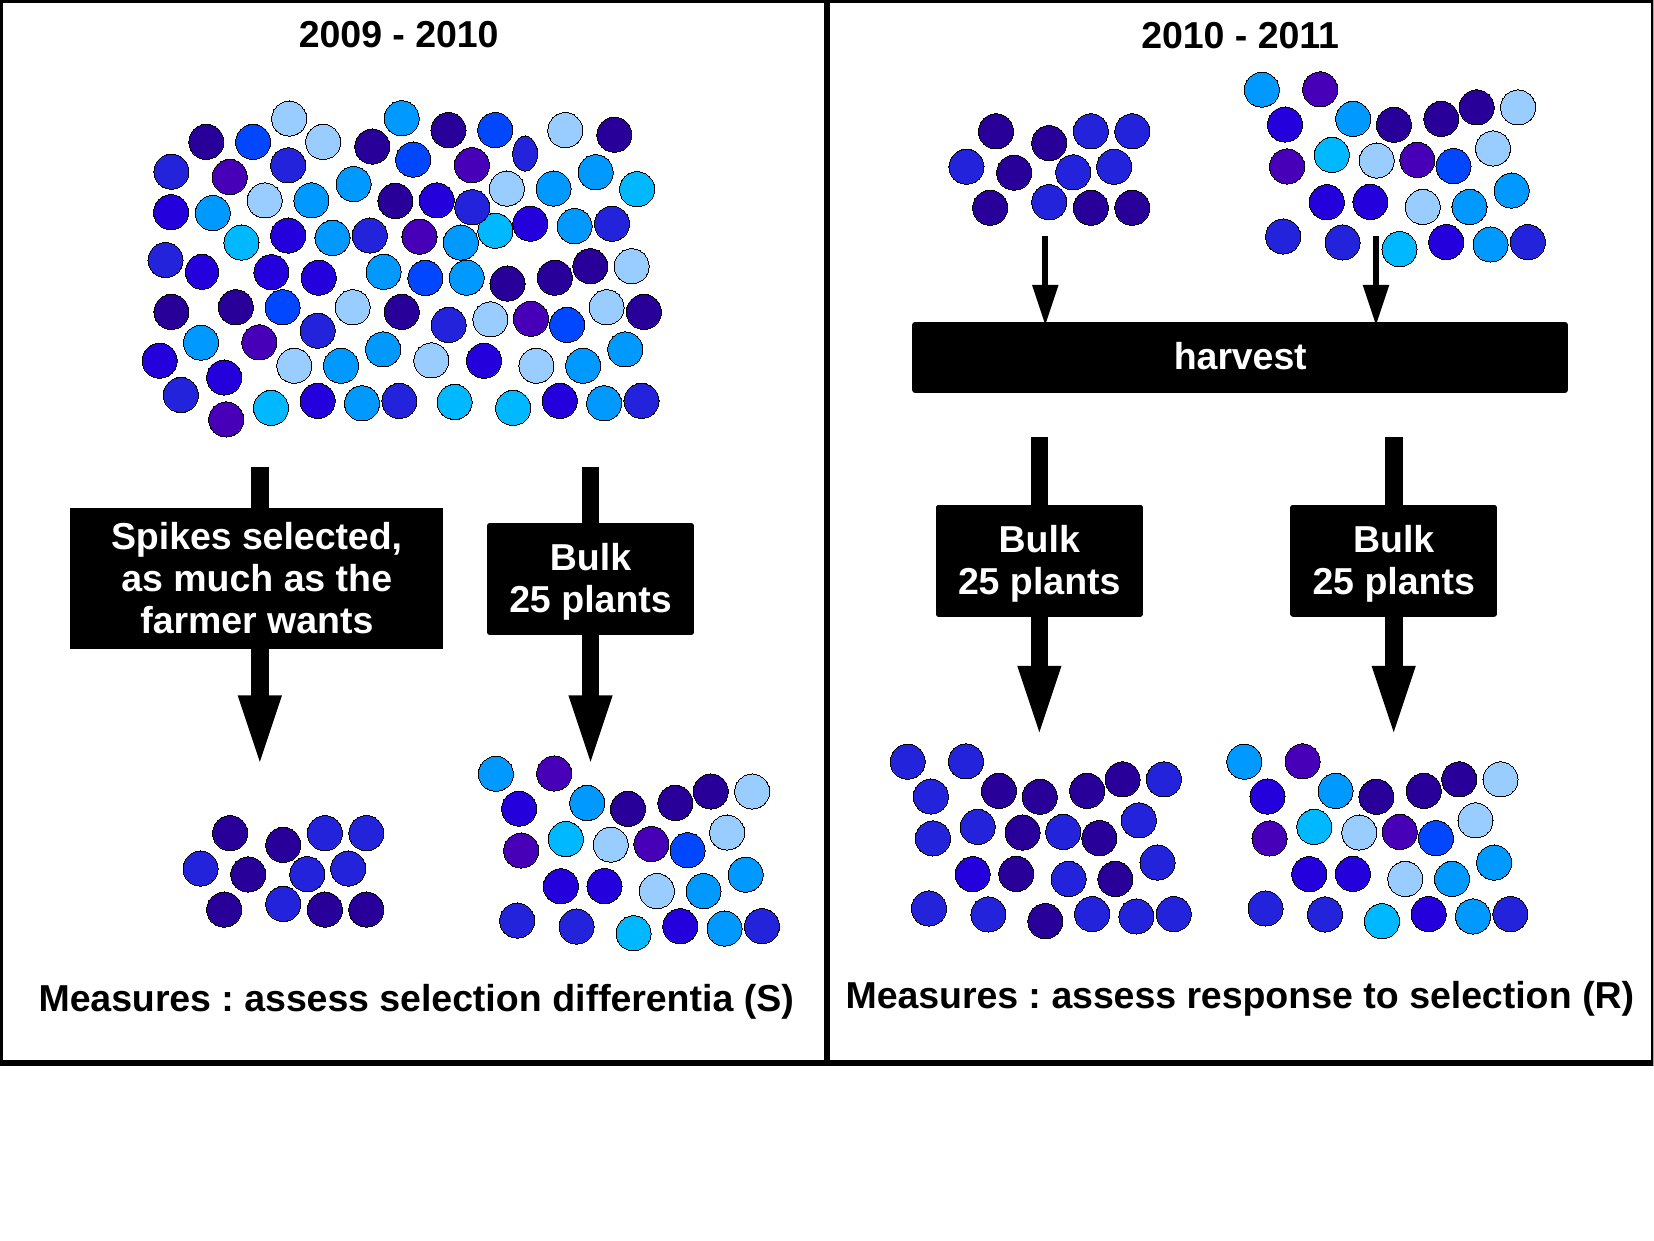

2009 - 2010
2010 - 2011
harvest
Bulk
25 plants
Bulk
25 plants
Bulk
25 plants
Bulk
25 plants
Bulk
25 plants
Spikes selected, as much as the farmer wants
Bulk
25 plants
Bulk
25 plants
Measures : assess response to selection (R)
Measures : assess selection differentia (S)